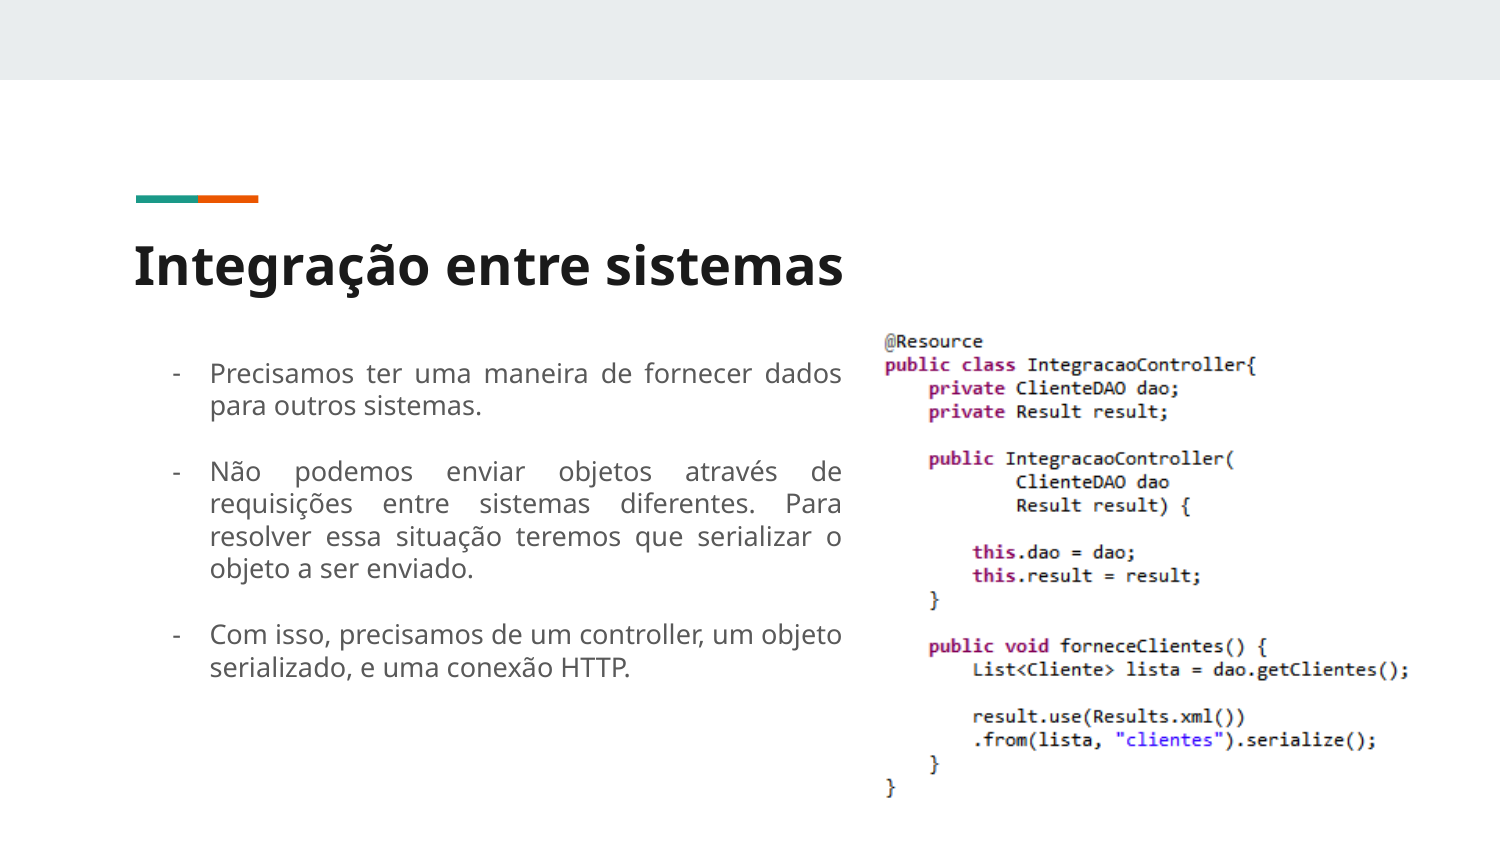

# Integração entre sistemas
Precisamos ter uma maneira de fornecer dados para outros sistemas.
Não podemos enviar objetos através de requisições entre sistemas diferentes. Para resolver essa situação teremos que serializar o objeto a ser enviado.
Com isso, precisamos de um controller, um objeto serializado, e uma conexão HTTP.